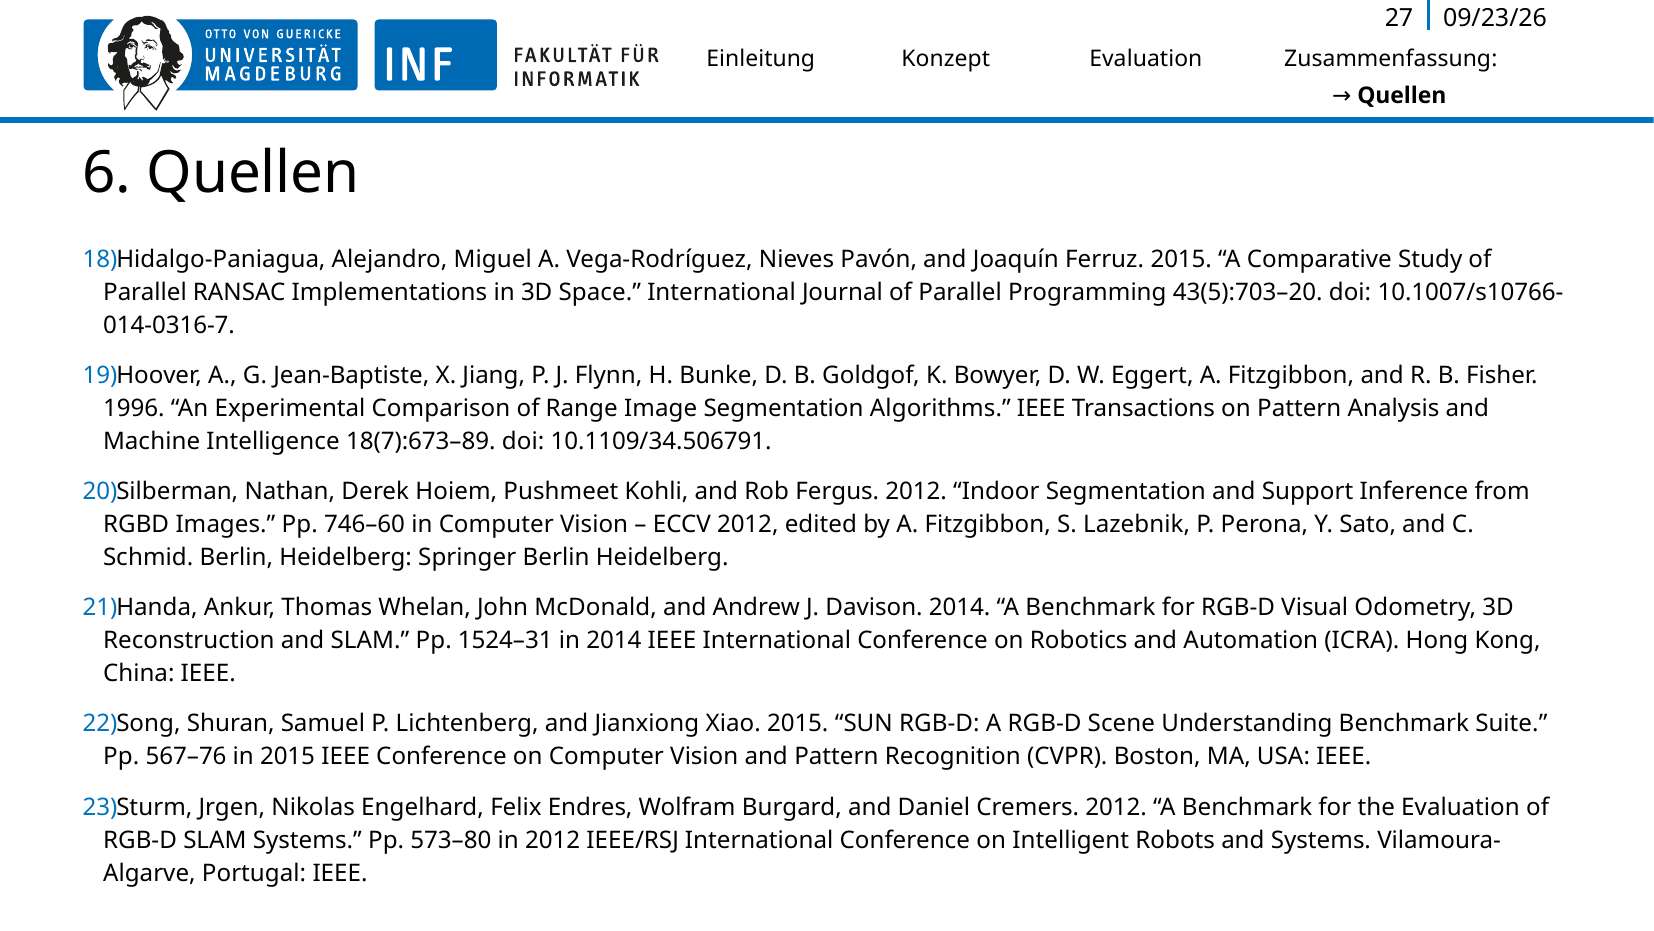

# 6. Quellen
 Hidalgo-Paniagua, Alejandro, Miguel A. Vega-Rodríguez, Nieves Pavón, and Joaquín Ferruz. 2015. “A Comparative Study of Parallel RANSAC Implementations in 3D Space.” International Journal of Parallel Programming 43(5):703–20. doi: 10.1007/s10766-014-0316-7.
 Hoover, A., G. Jean-Baptiste, X. Jiang, P. J. Flynn, H. Bunke, D. B. Goldgof, K. Bowyer, D. W. Eggert, A. Fitzgibbon, and R. B. Fisher. 1996. “An Experimental Comparison of Range Image Segmentation Algorithms.” IEEE Transactions on Pattern Analysis and Machine Intelligence 18(7):673–89. doi: 10.1109/34.506791.
 Silberman, Nathan, Derek Hoiem, Pushmeet Kohli, and Rob Fergus. 2012. “Indoor Segmentation and Support Inference from RGBD Images.” Pp. 746–60 in Computer Vision – ECCV 2012, edited by A. Fitzgibbon, S. Lazebnik, P. Perona, Y. Sato, and C. Schmid. Berlin, Heidelberg: Springer Berlin Heidelberg.
 Handa, Ankur, Thomas Whelan, John McDonald, and Andrew J. Davison. 2014. “A Benchmark for RGB-D Visual Odometry, 3D Reconstruction and SLAM.” Pp. 1524–31 in 2014 IEEE International Conference on Robotics and Automation (ICRA). Hong Kong, China: IEEE.
 Song, Shuran, Samuel P. Lichtenberg, and Jianxiong Xiao. 2015. “SUN RGB-D: A RGB-D Scene Understanding Benchmark Suite.” Pp. 567–76 in 2015 IEEE Conference on Computer Vision and Pattern Recognition (CVPR). Boston, MA, USA: IEEE.
 Sturm, Jrgen, Nikolas Engelhard, Felix Endres, Wolfram Burgard, and Daniel Cremers. 2012. “A Benchmark for the Evaluation of RGB-D SLAM Systems.” Pp. 573–80 in 2012 IEEE/RSJ International Conference on Intelligent Robots and Systems. Vilamoura-Algarve, Portugal: IEEE.